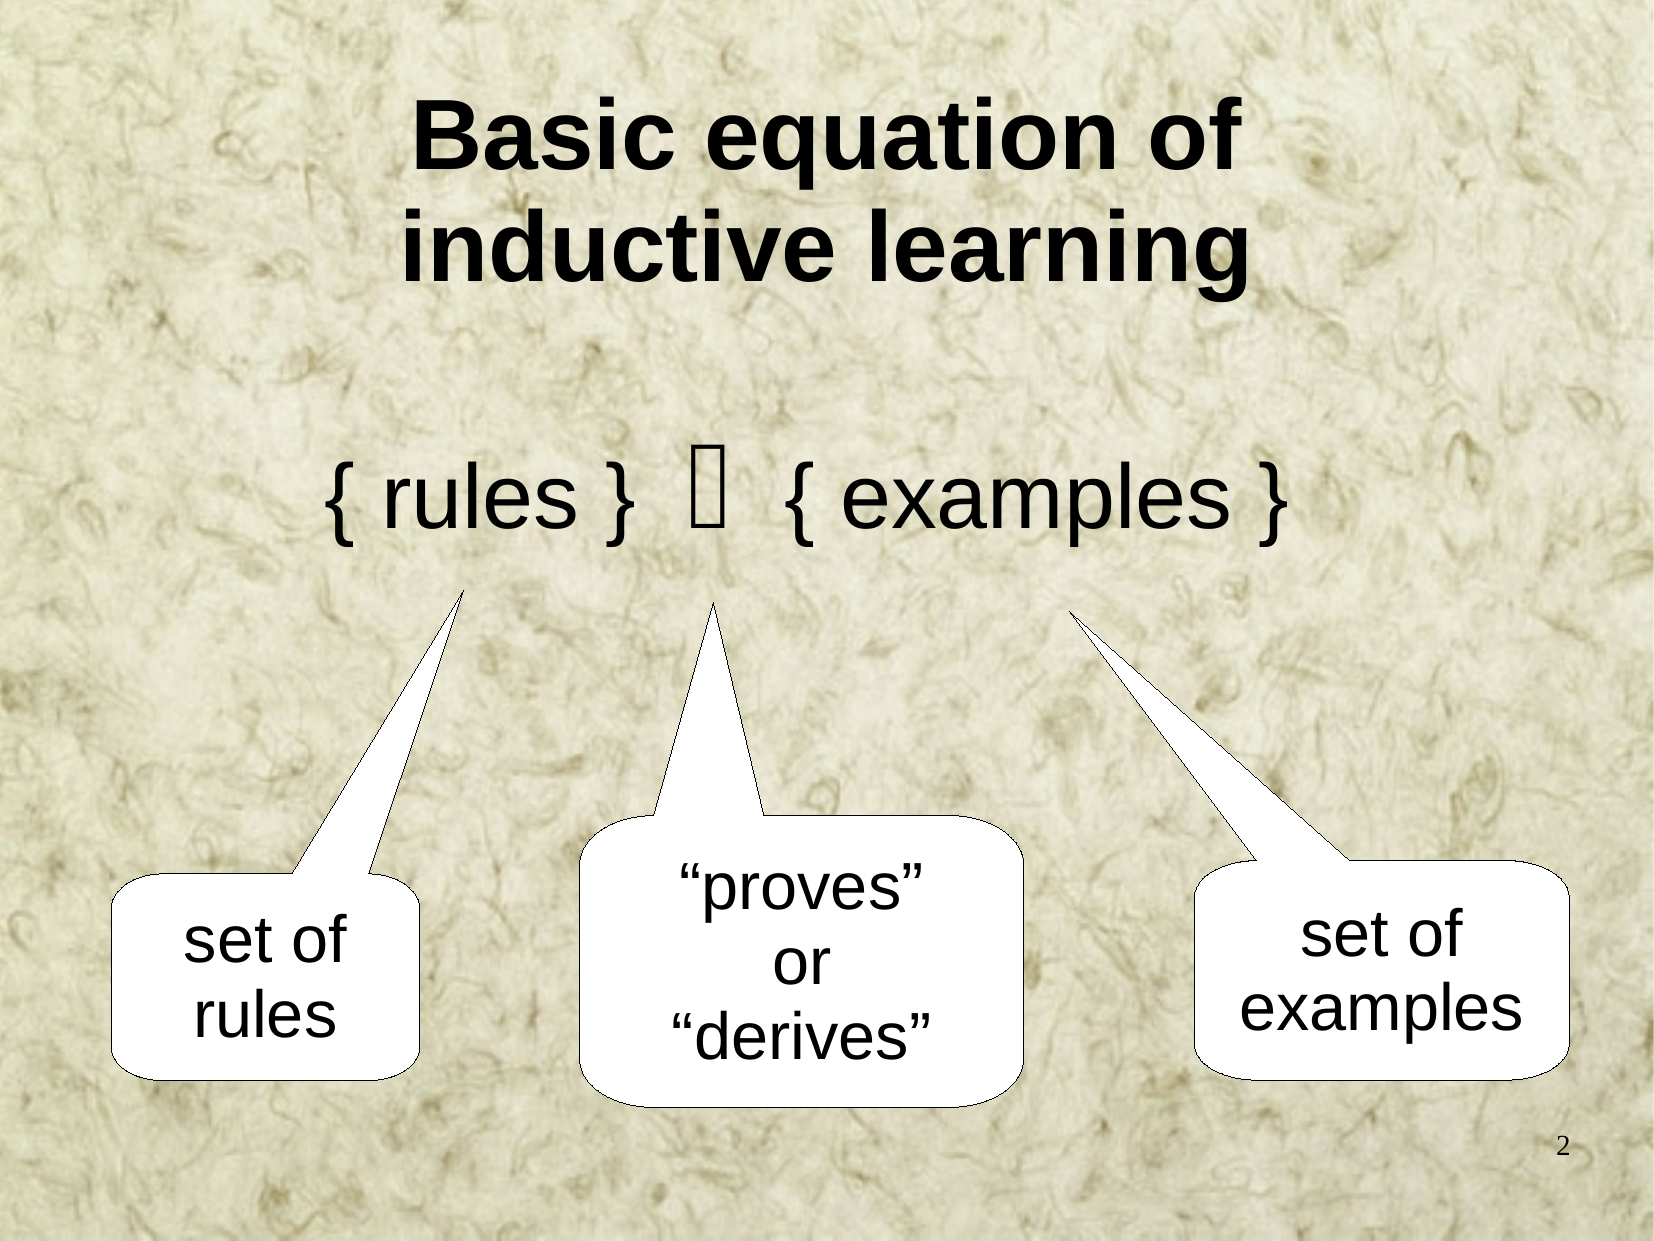

Basic equation of
inductive learning
{ rules }  { examples }
“proves”
or
“derives”
set of
examples
set of
rules
2